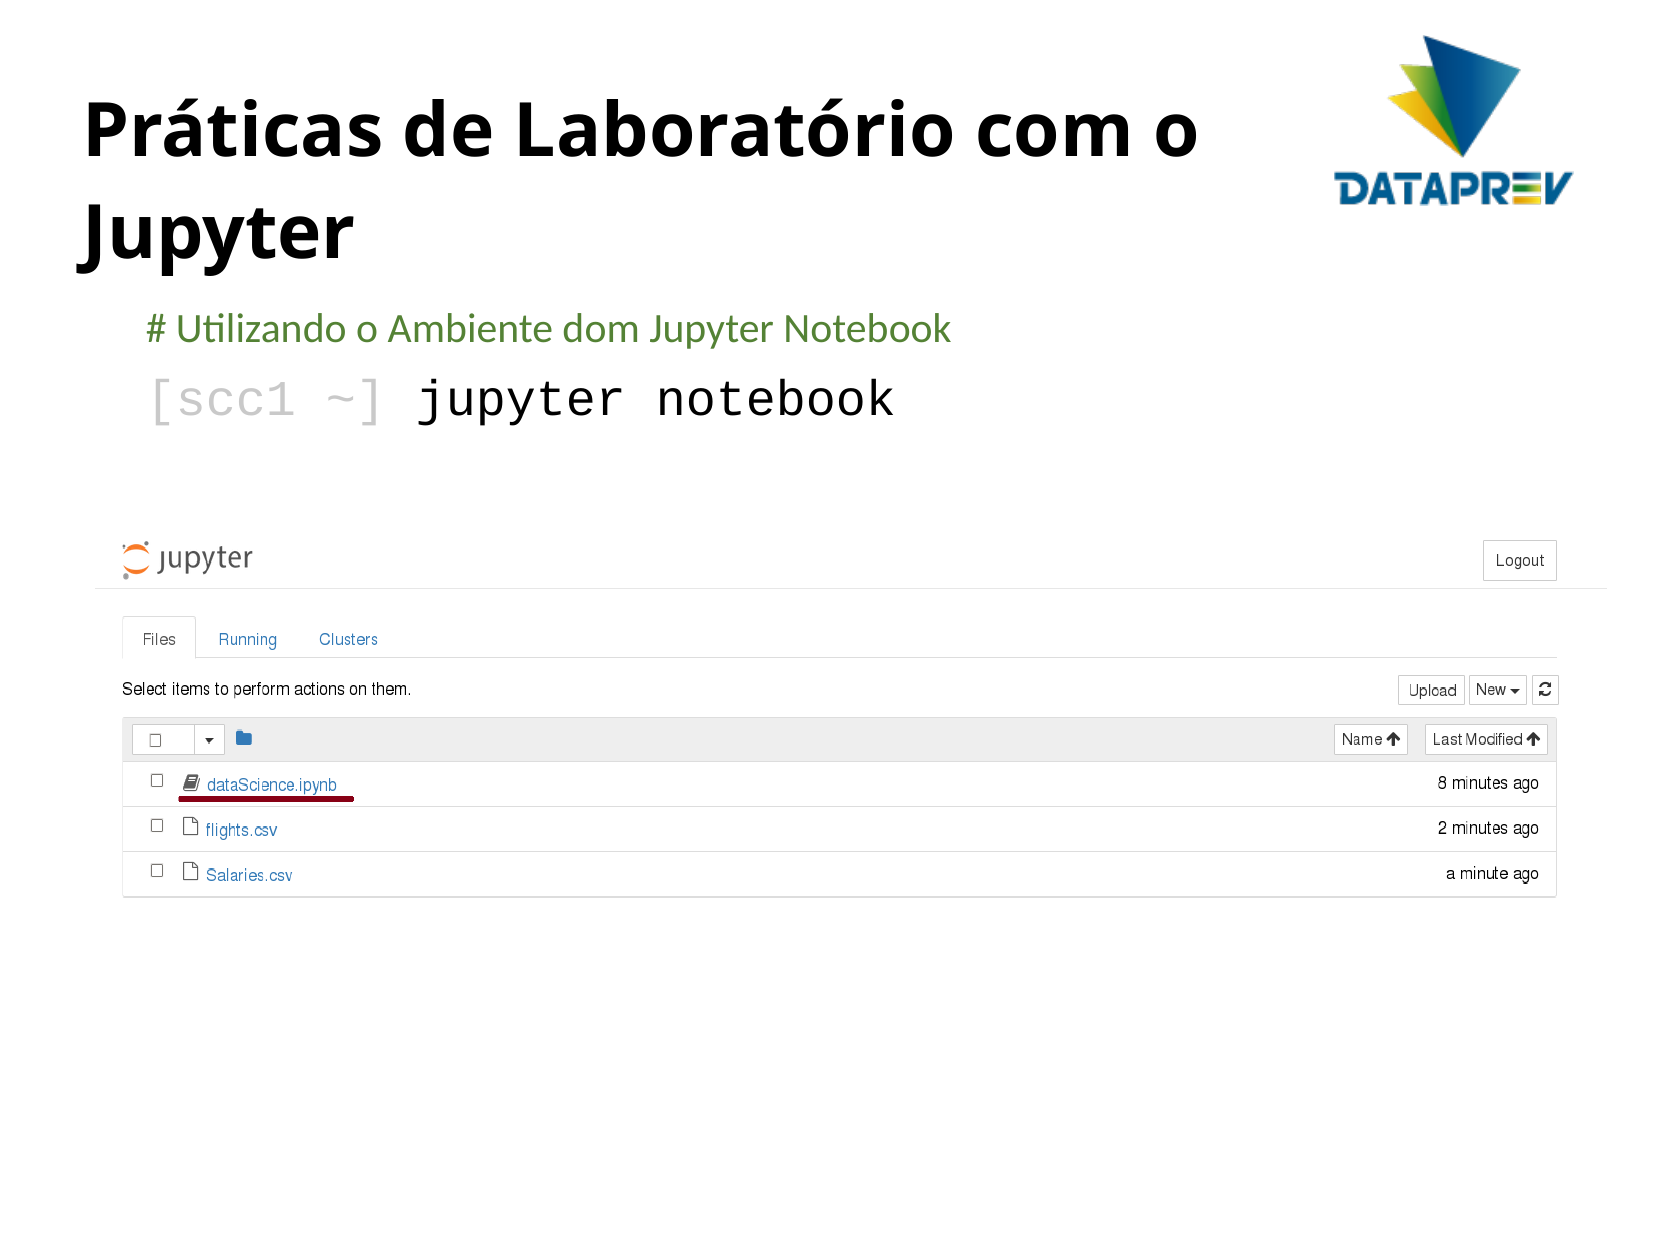

# Práticas de Laboratório com o Jupyter
# Utilizando o Ambiente dom Jupyter Notebook
[scc1 ~] jupyter notebook